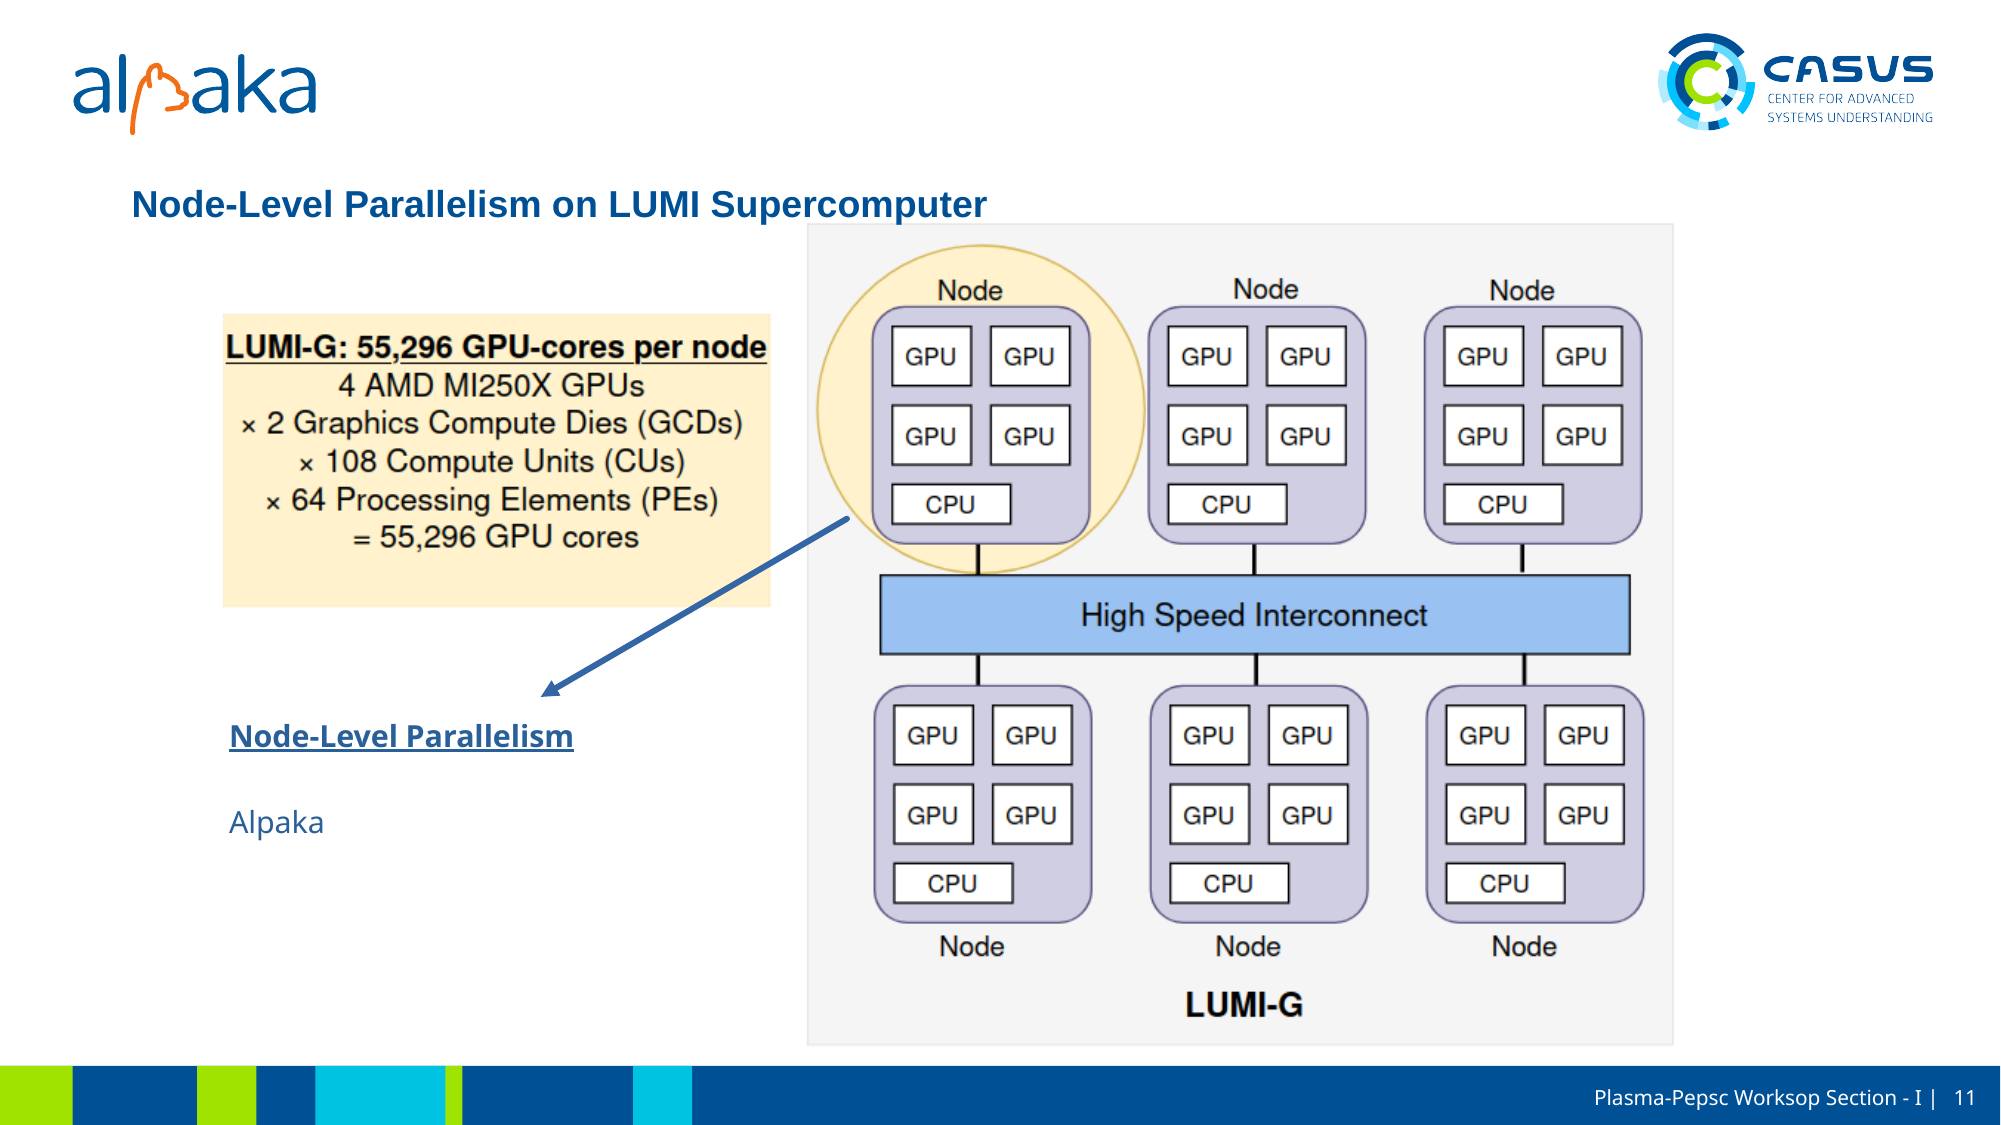

Node-Level Parallelism on LUMI Supercomputer
# Node-Level Parallelism
Alpaka
Plasma-Pepsc Worksop Section - I
11